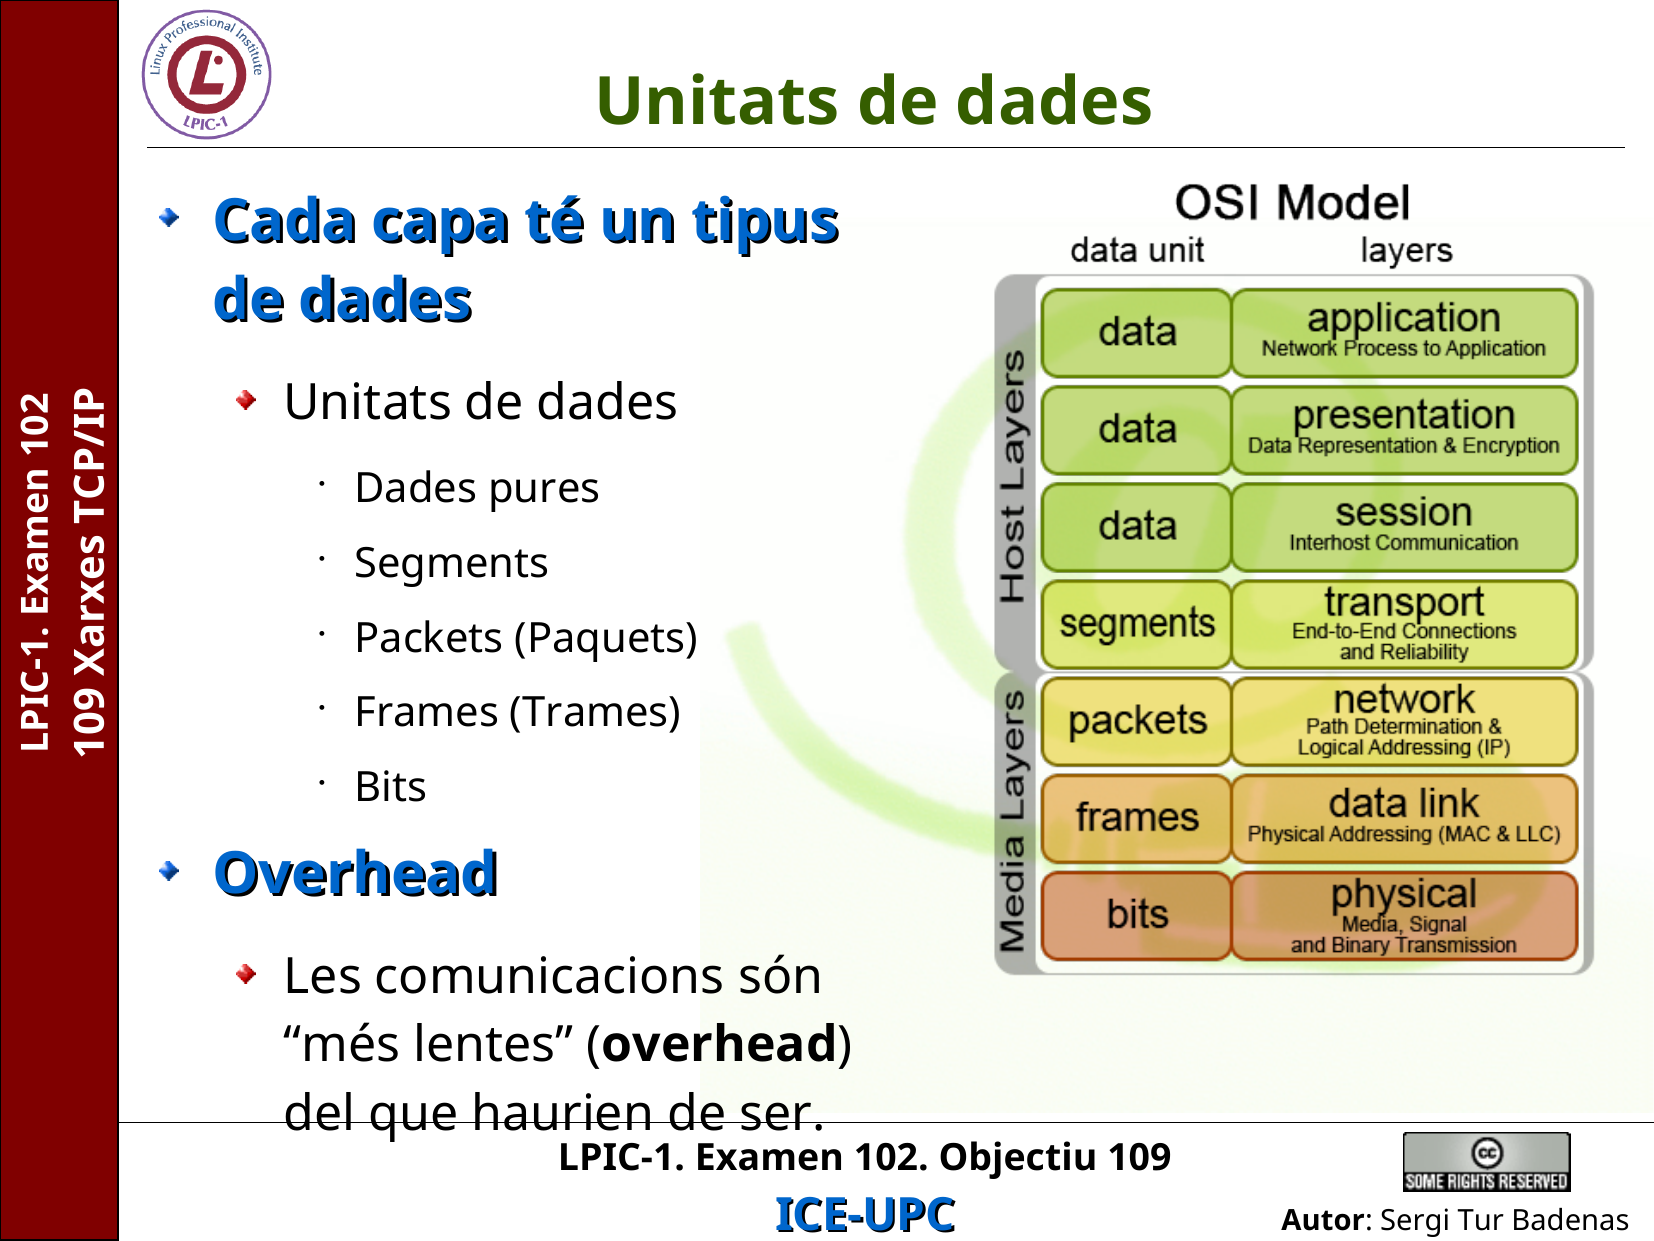

# Unitats de dades
Cada capa té un tipus de dades
Unitats de dades
Dades pures
Segments
Packets (Paquets)
Frames (Trames)
Bits
Overhead
Les comunicacions són “més lentes” (overhead) del que haurien de ser.